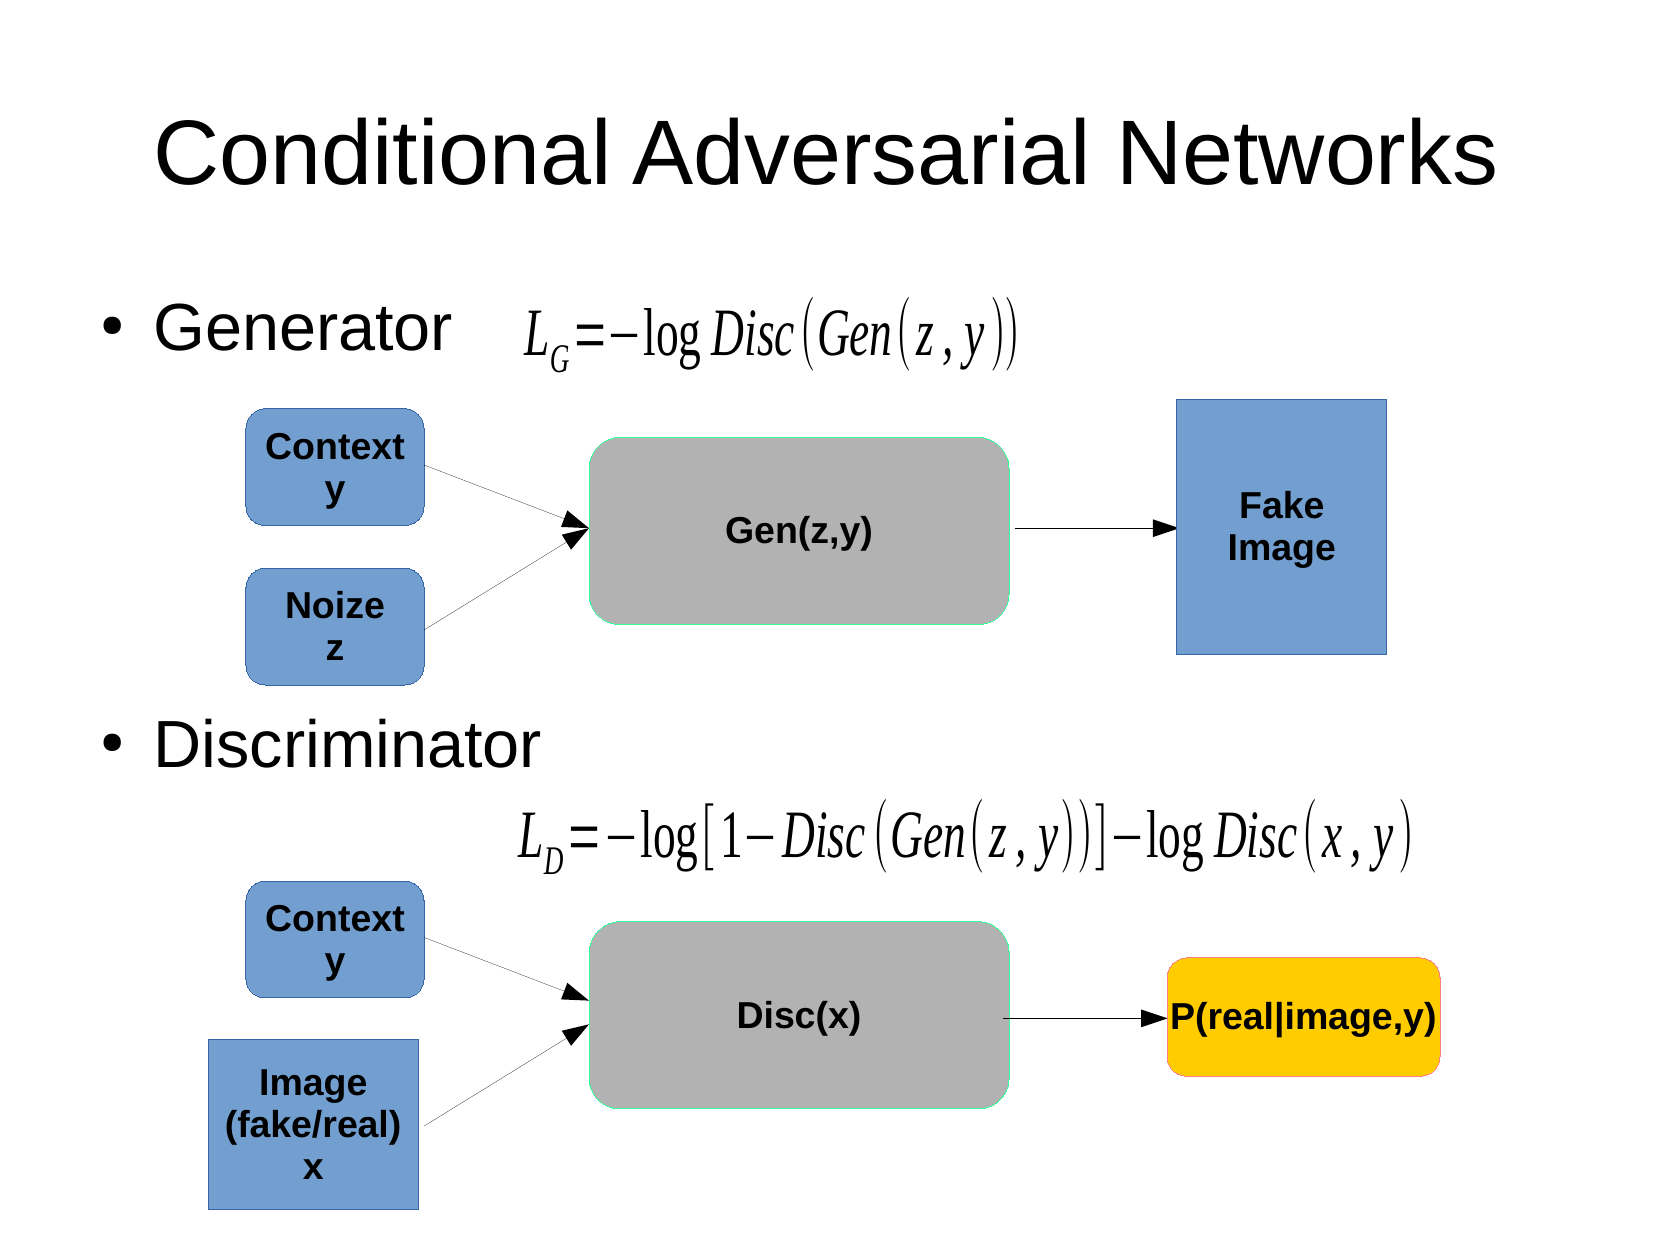

# Conditional Adversarial Networks
Generator
Discriminator
Image
Fake
Image
Context
y
Gen(z,y)
Noize
z
Context
y
Disc(x)
P(real|image,y)
Image
(fake/real)
x